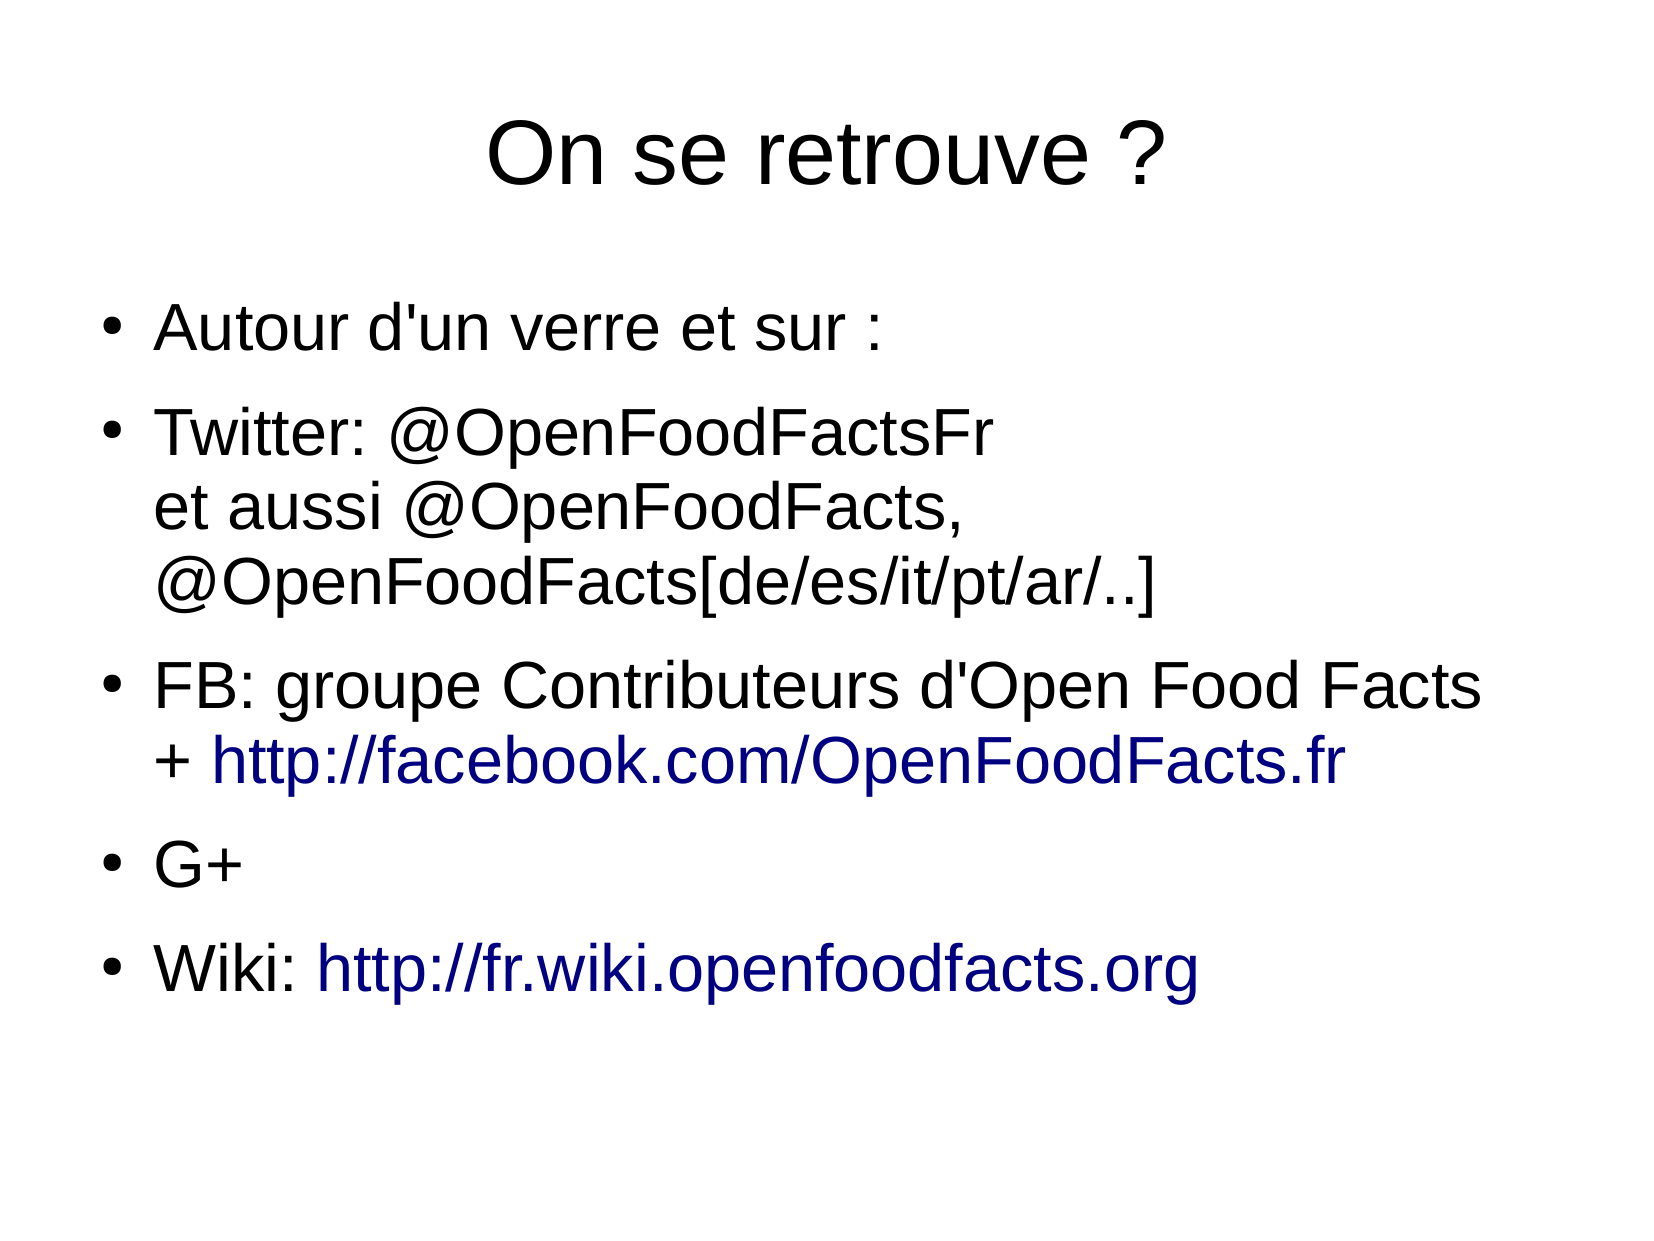

# On se retrouve ?
Autour d'un verre et sur :
Twitter: @OpenFoodFactsFr
et aussi @OpenFoodFacts, @OpenFoodFacts[de/es/it/pt/ar/..]
FB: groupe Contributeurs d'Open Food Facts
+ http://facebook.com/OpenFoodFacts.fr
G+
Wiki: http://fr.wiki.openfoodfacts.org